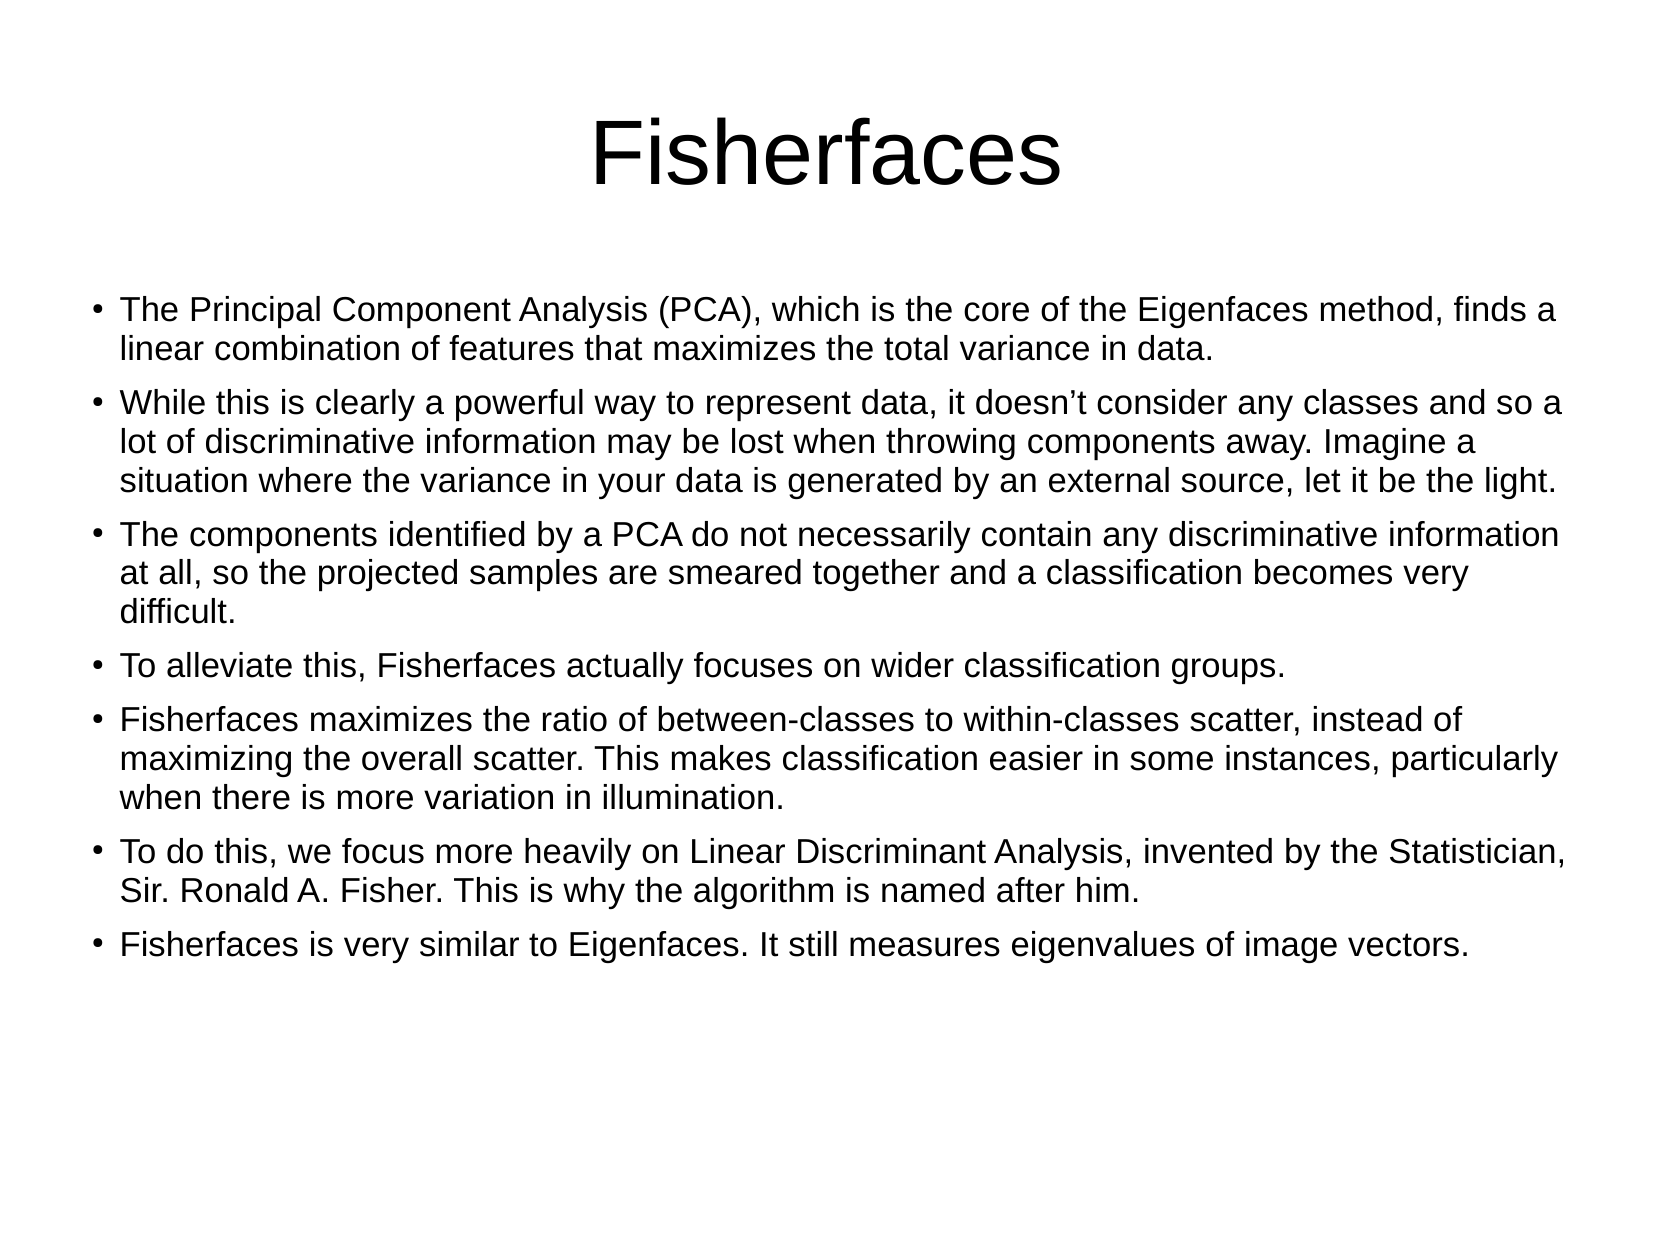

# Fisherfaces
The Principal Component Analysis (PCA), which is the core of the Eigenfaces method, finds a linear combination of features that maximizes the total variance in data.
While this is clearly a powerful way to represent data, it doesn’t consider any classes and so a lot of discriminative information may be lost when throwing components away. Imagine a situation where the variance in your data is generated by an external source, let it be the light.
The components identified by a PCA do not necessarily contain any discriminative information at all, so the projected samples are smeared together and a classification becomes very difficult.
To alleviate this, Fisherfaces actually focuses on wider classification groups.
Fisherfaces maximizes the ratio of between-classes to within-classes scatter, instead of maximizing the overall scatter. This makes classification easier in some instances, particularly when there is more variation in illumination.
To do this, we focus more heavily on Linear Discriminant Analysis, invented by the Statistician, Sir. Ronald A. Fisher. This is why the algorithm is named after him.
Fisherfaces is very similar to Eigenfaces. It still measures eigenvalues of image vectors.